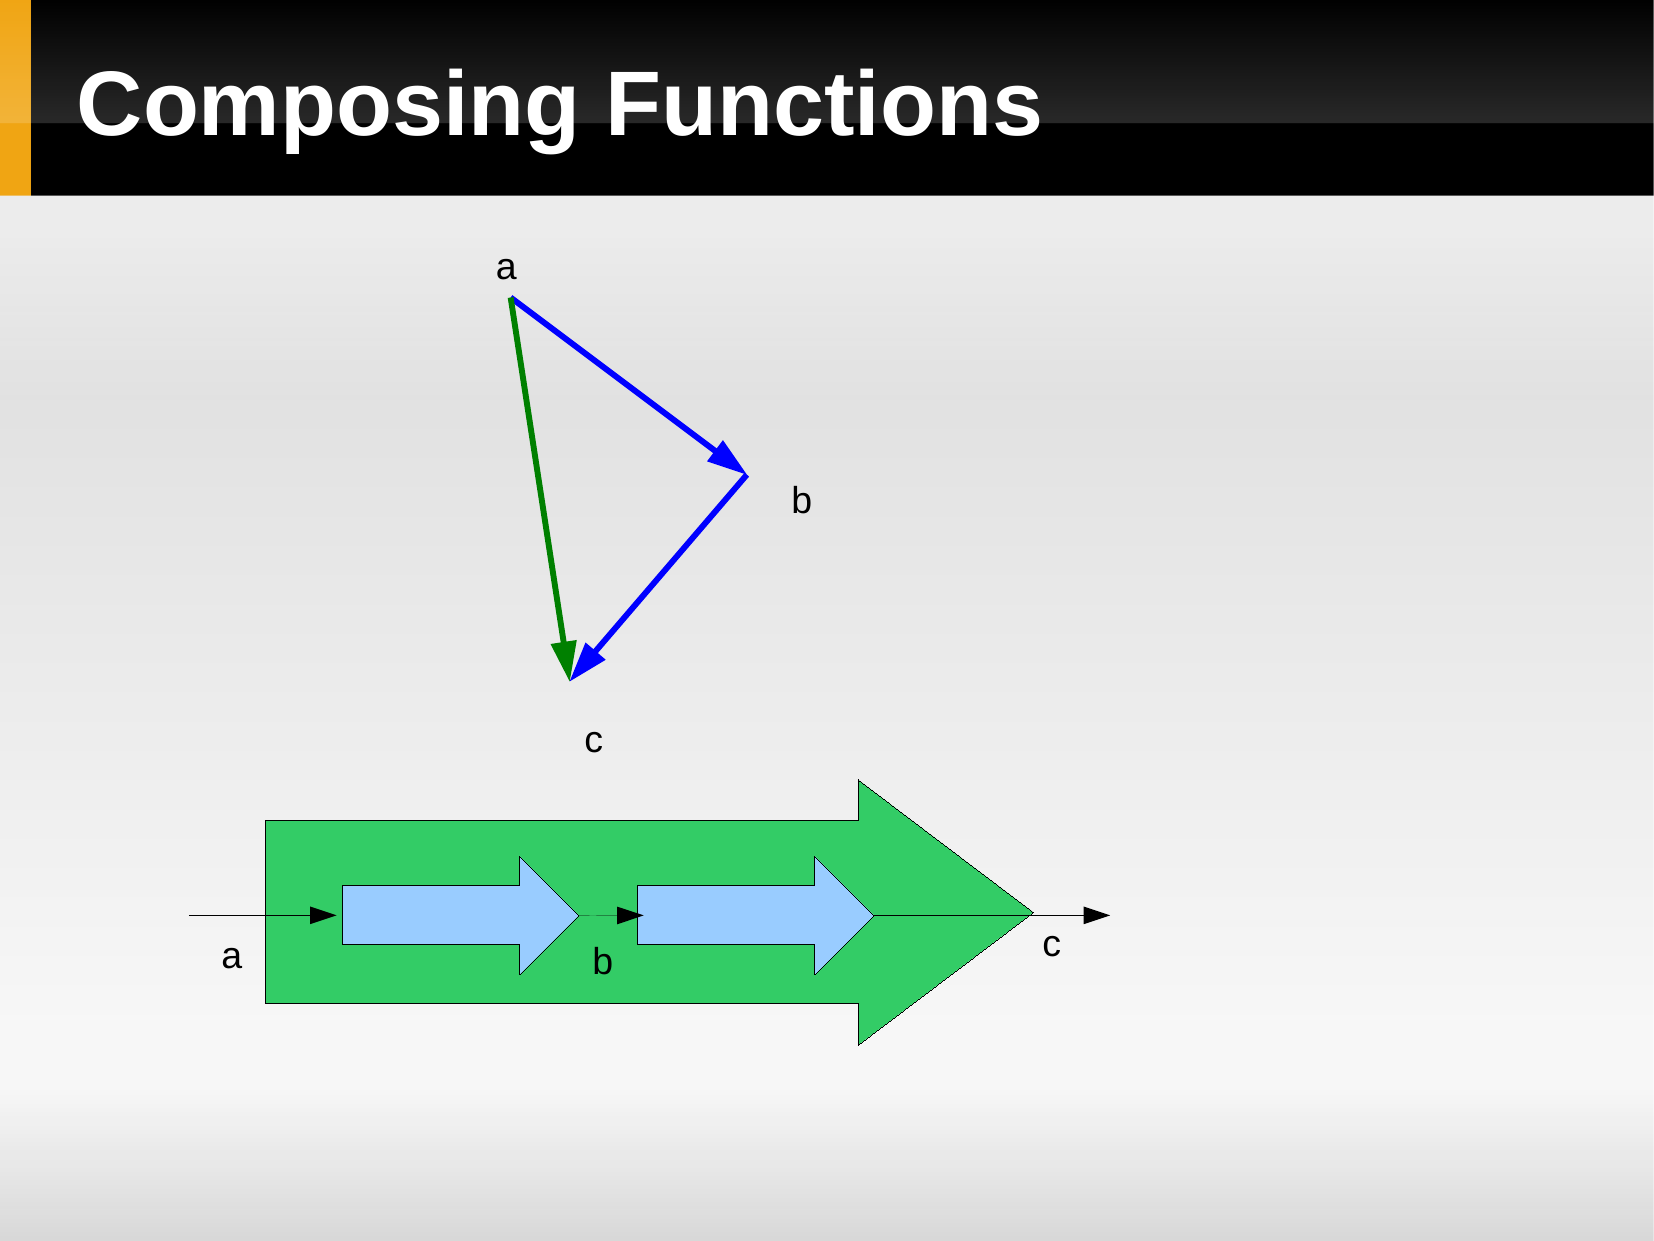

# Composing Functions
a
b
c
c
a
b